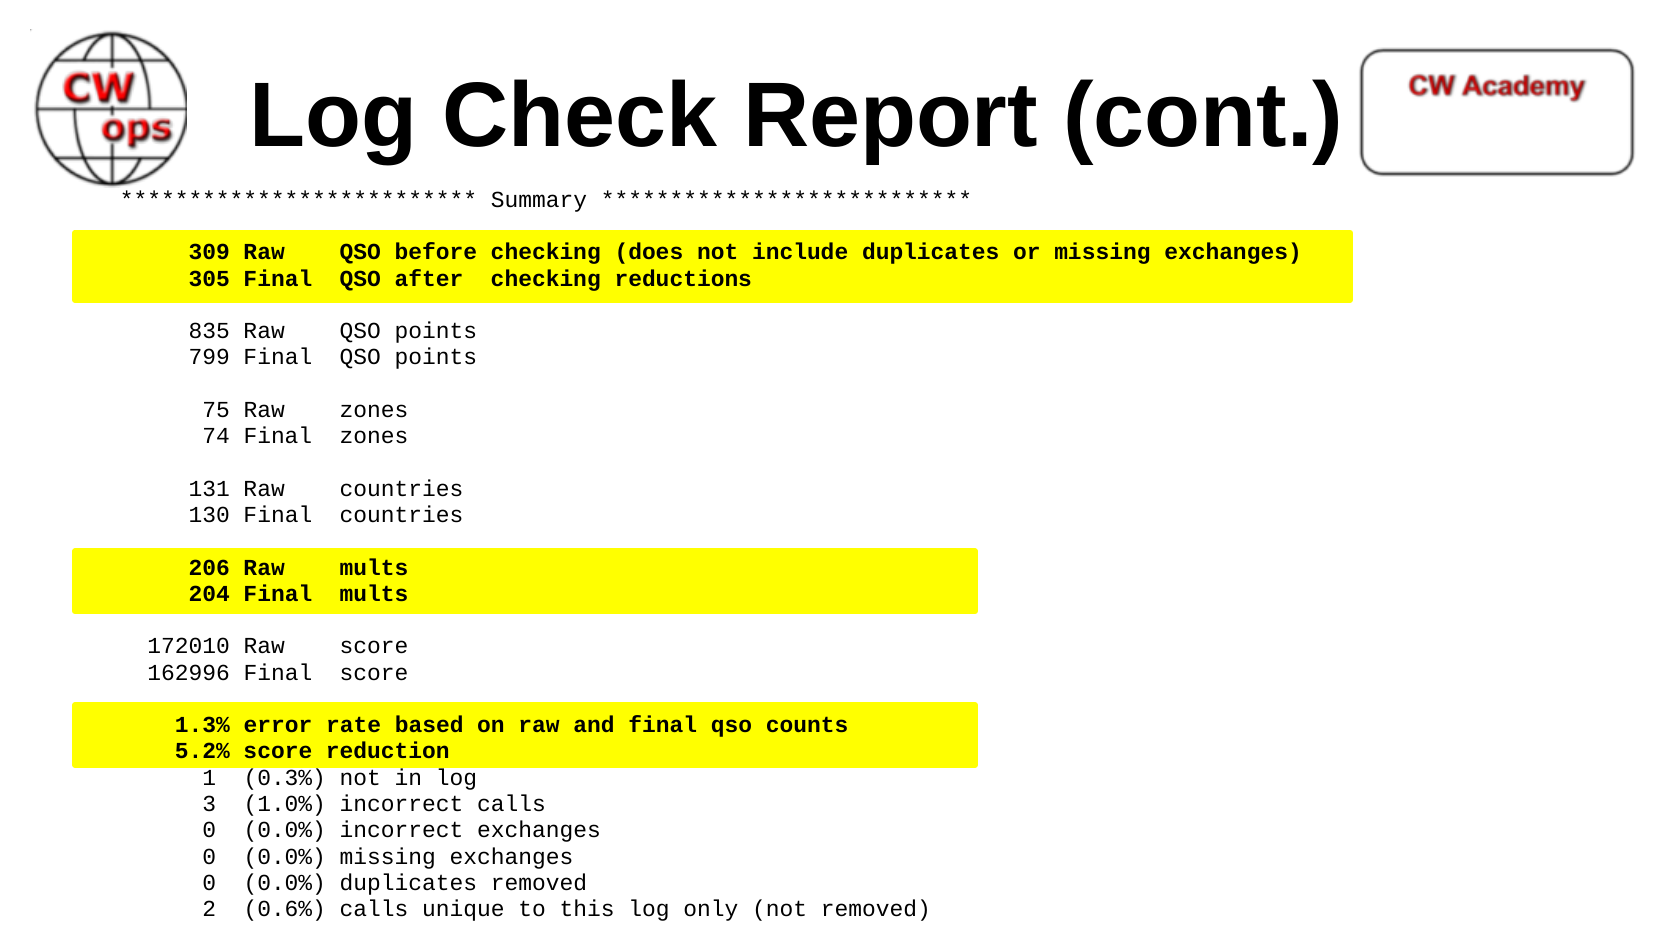

# Log Check Report (cont.)
************************** Summary ***************************
 309 Raw QSO before checking (does not include duplicates or missing exchanges)
 305 Final QSO after checking reductions
 835 Raw QSO points
 799 Final QSO points
 75 Raw zones
 74 Final zones
 131 Raw countries
 130 Final countries
 206 Raw mults
 204 Final mults
 172010 Raw score
 162996 Final score
 1.3% error rate based on raw and final qso counts
 5.2% score reduction
 1 (0.3%) not in log
 3 (1.0%) incorrect calls
 0 (0.0%) incorrect exchanges
 0 (0.0%) missing exchanges
 0 (0.0%) duplicates removed
 2 (0.6%) calls unique to this log only (not removed)